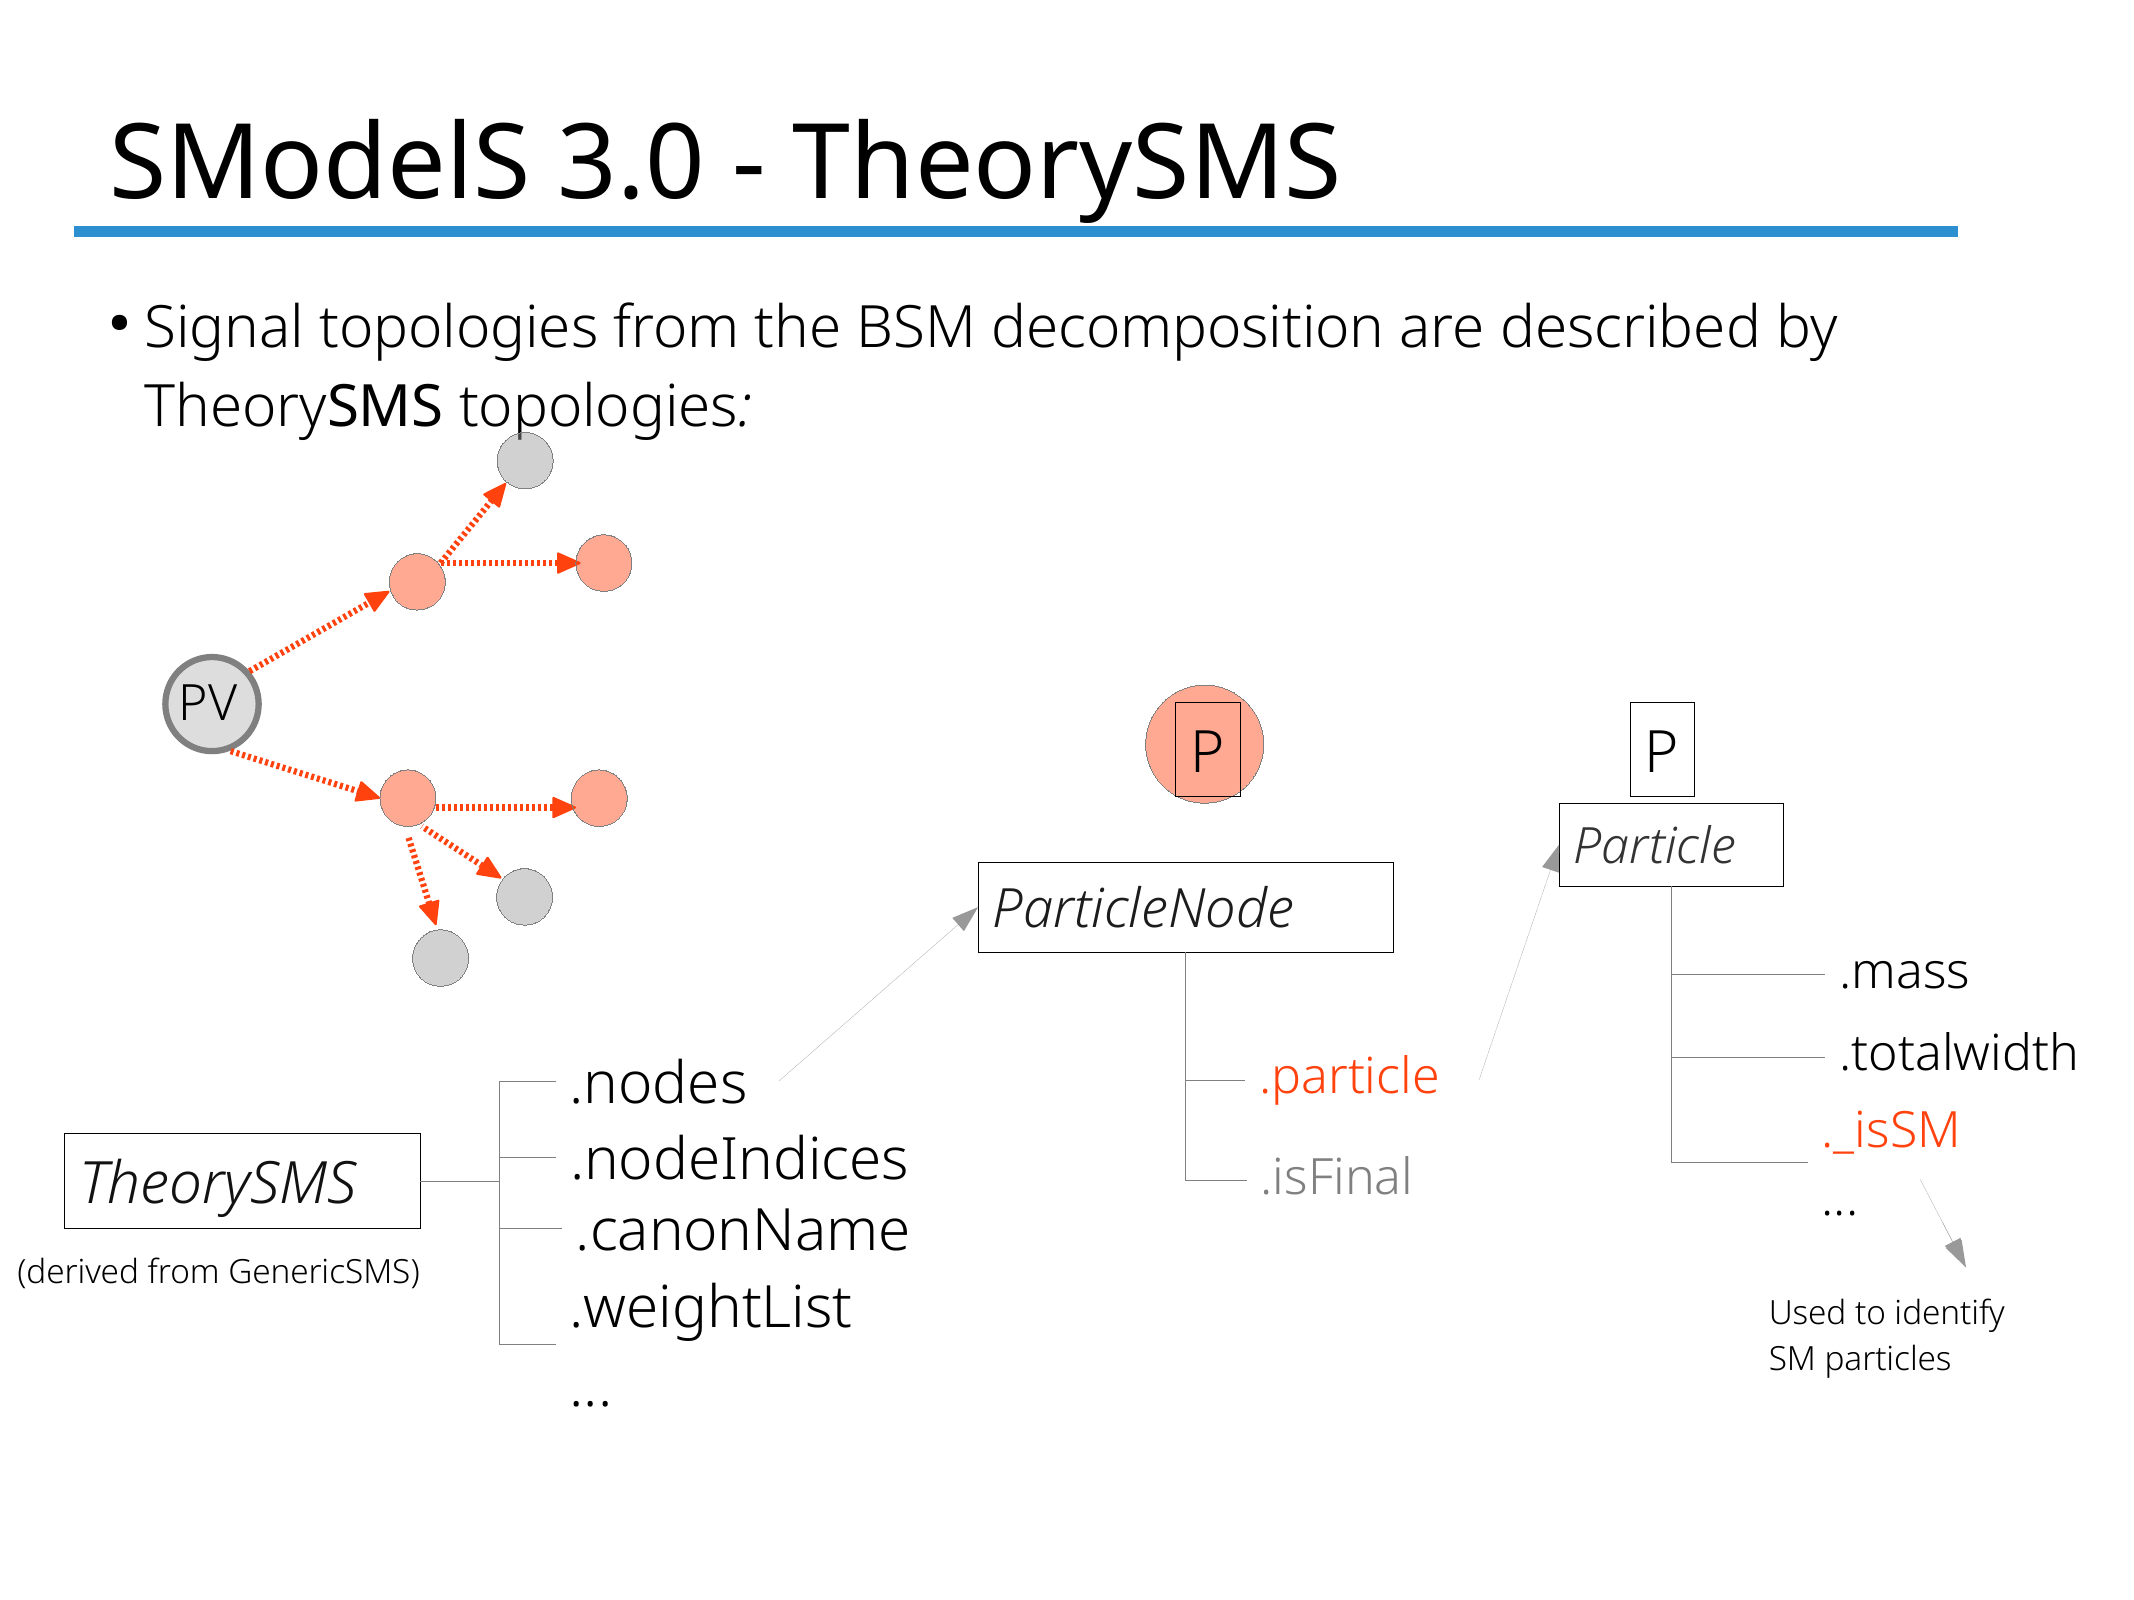

SModelS 3.0 - TheorySMS
Signal topologies from the BSM decomposition are described by TheorySMS topologies:
PV
P
P
Particle
ParticleNode
.mass
.totalwidth
.particle
.nodes
._isSM
...
.nodeIndices
.isFinal
TheorySMS
.canonName
(derived from GenericSMS)
.weightList
...
Used to identify SM particles